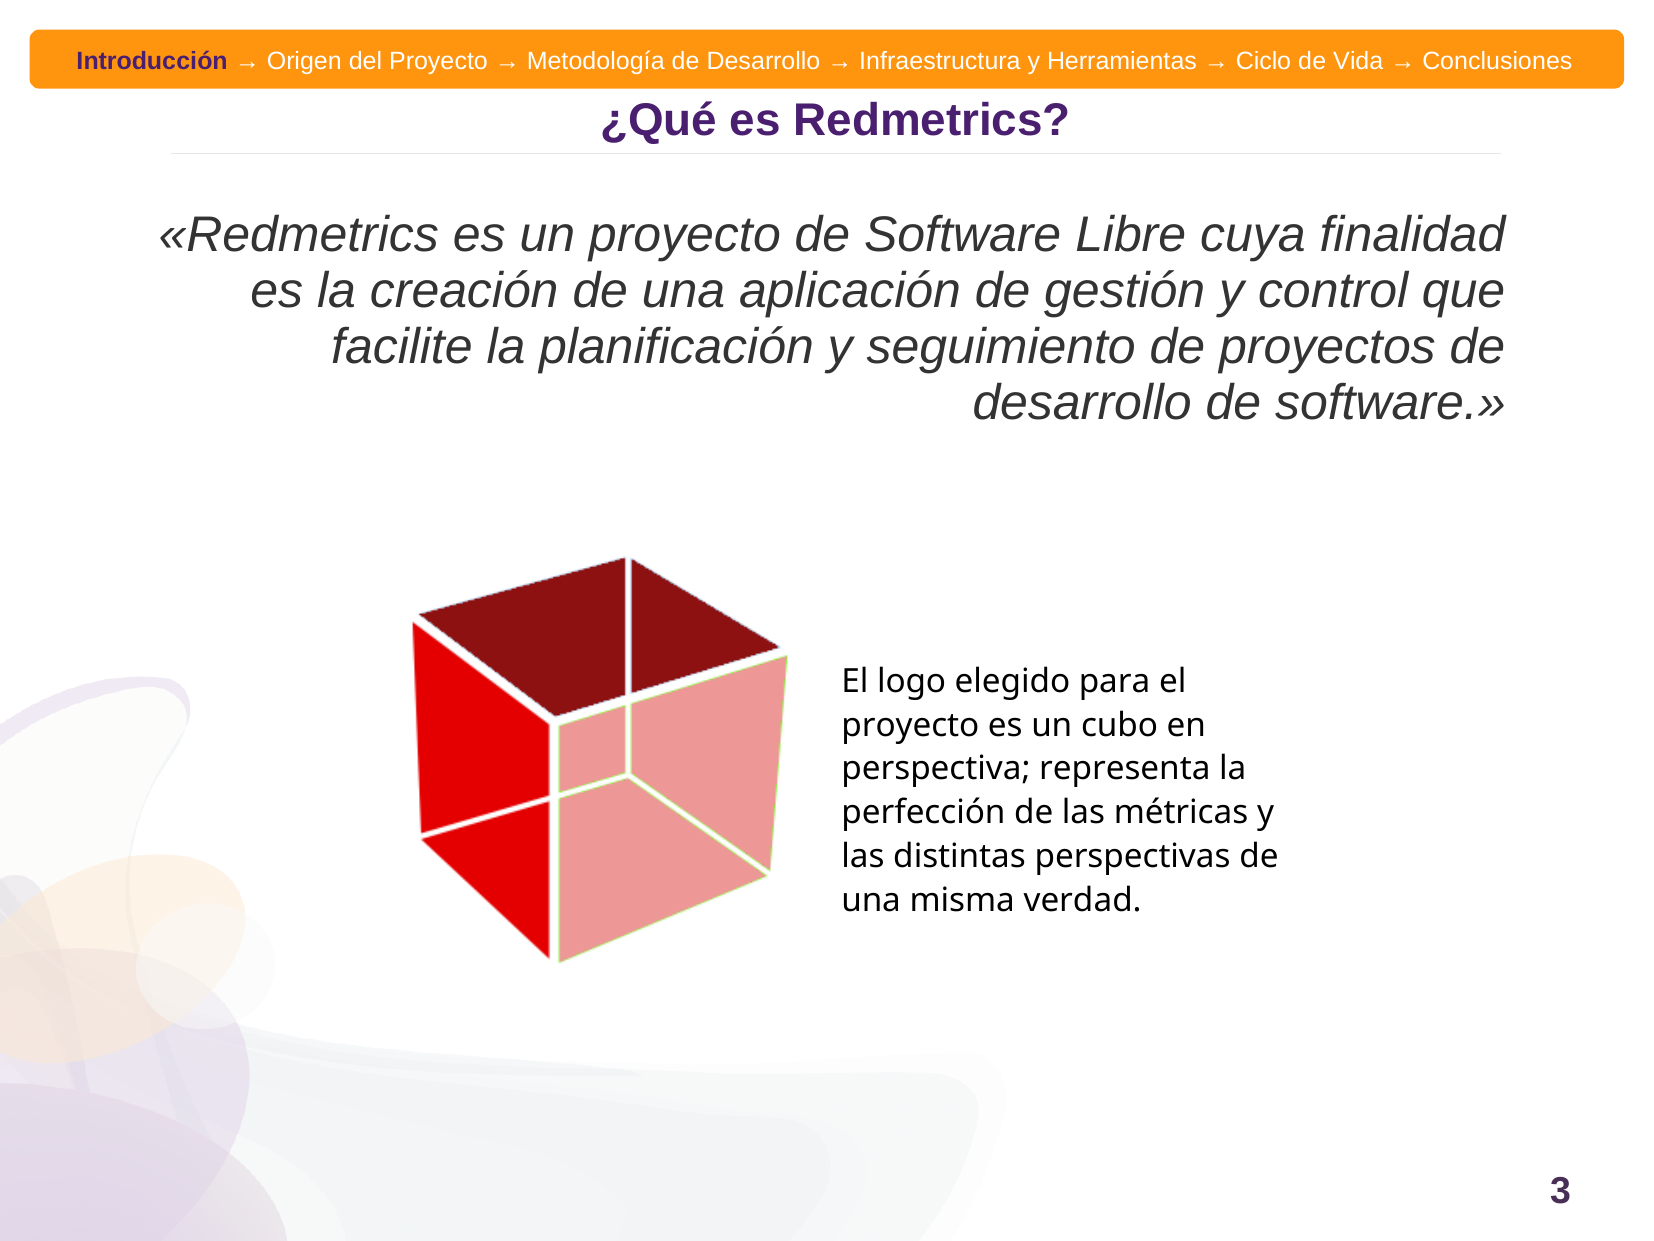

Introducción → Origen del Proyecto → Metodología de Desarrollo → Infraestructura y Herramientas → Ciclo de Vida → Conclusiones
¿Qué es Redmetrics?
#
«Redmetrics es un proyecto de Software Libre cuya finalidad es la creación de una aplicación de gestión y control que facilite la planificación y seguimiento de proyectos de desarrollo de software.»
El logo elegido para el proyecto es un cubo en perspectiva; representa la perfección de las métricas y las distintas perspectivas de una misma verdad.